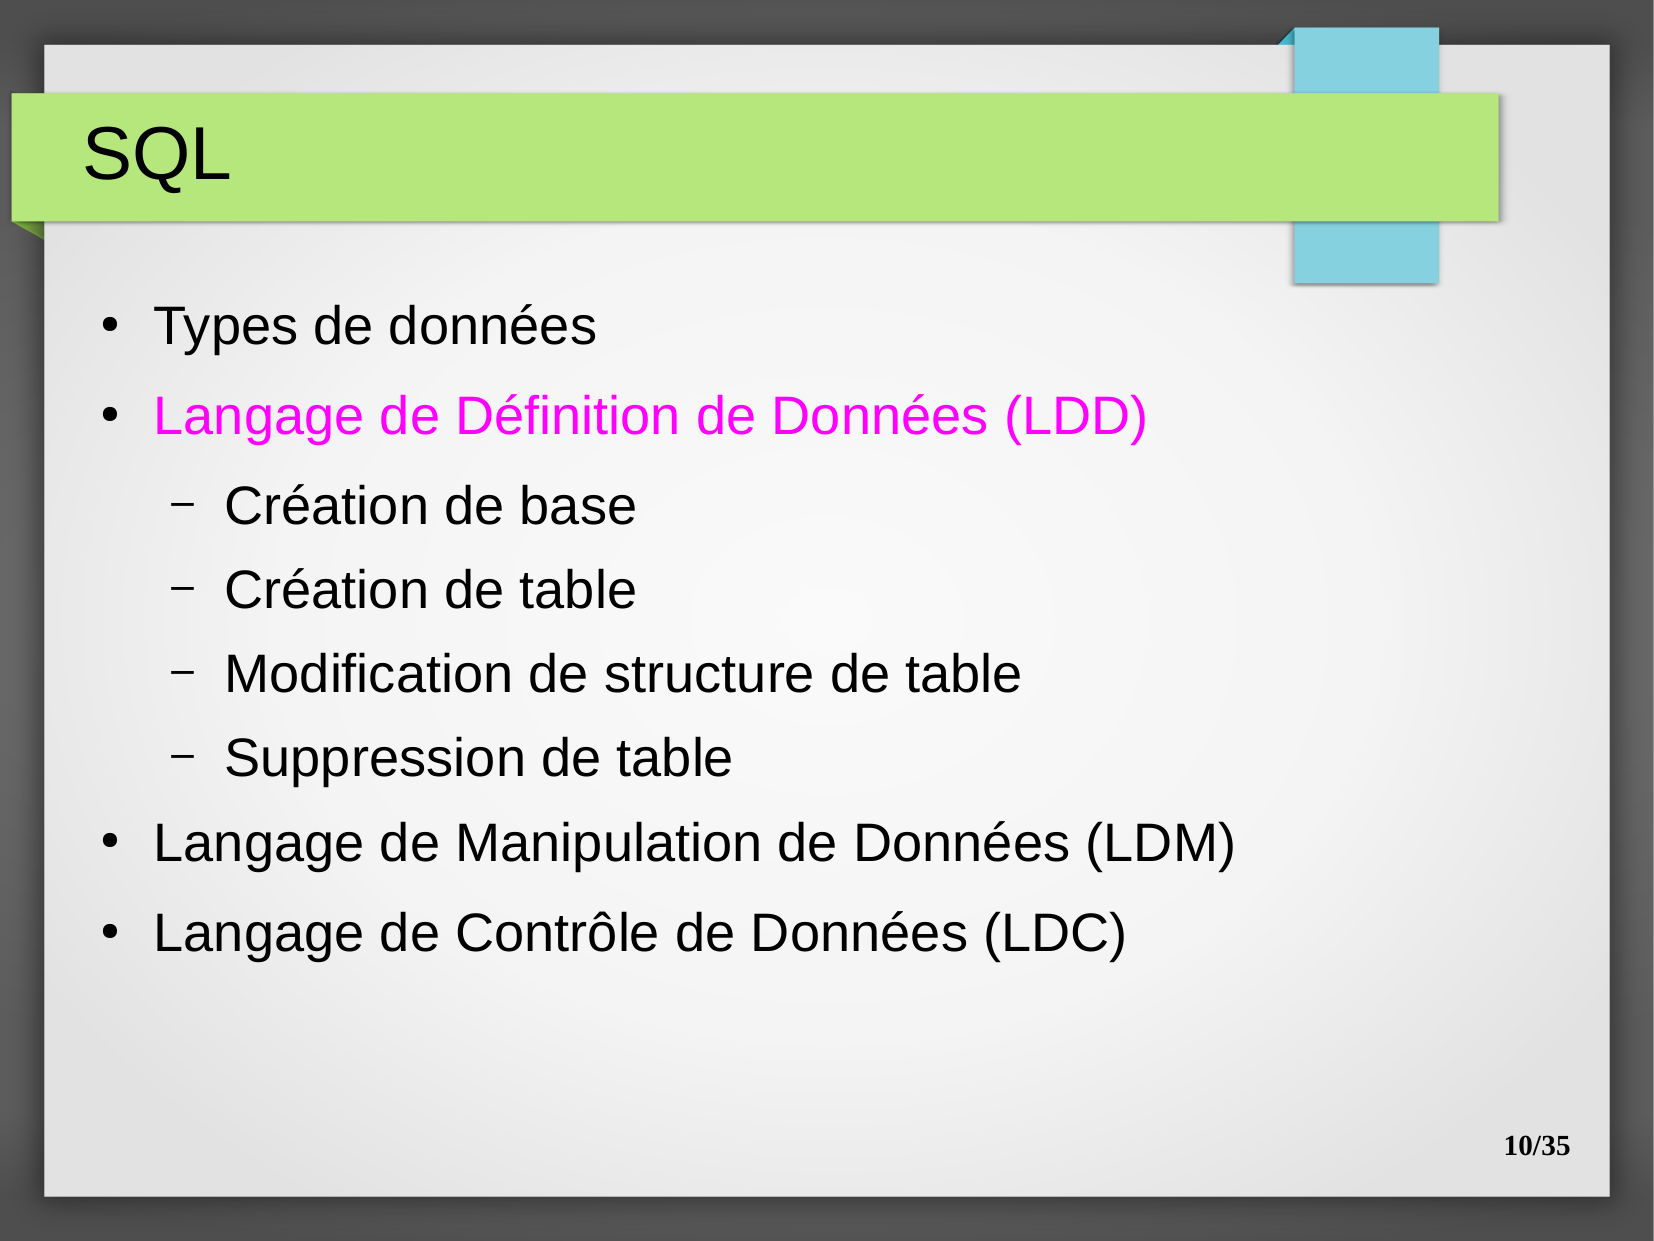

# SQL
Types de données
Langage de Définition de Données (LDD)
Création de base
Création de table
Modification de structure de table
Suppression de table
Langage de Manipulation de Données (LDM)
Langage de Contrôle de Données (LDC)
10